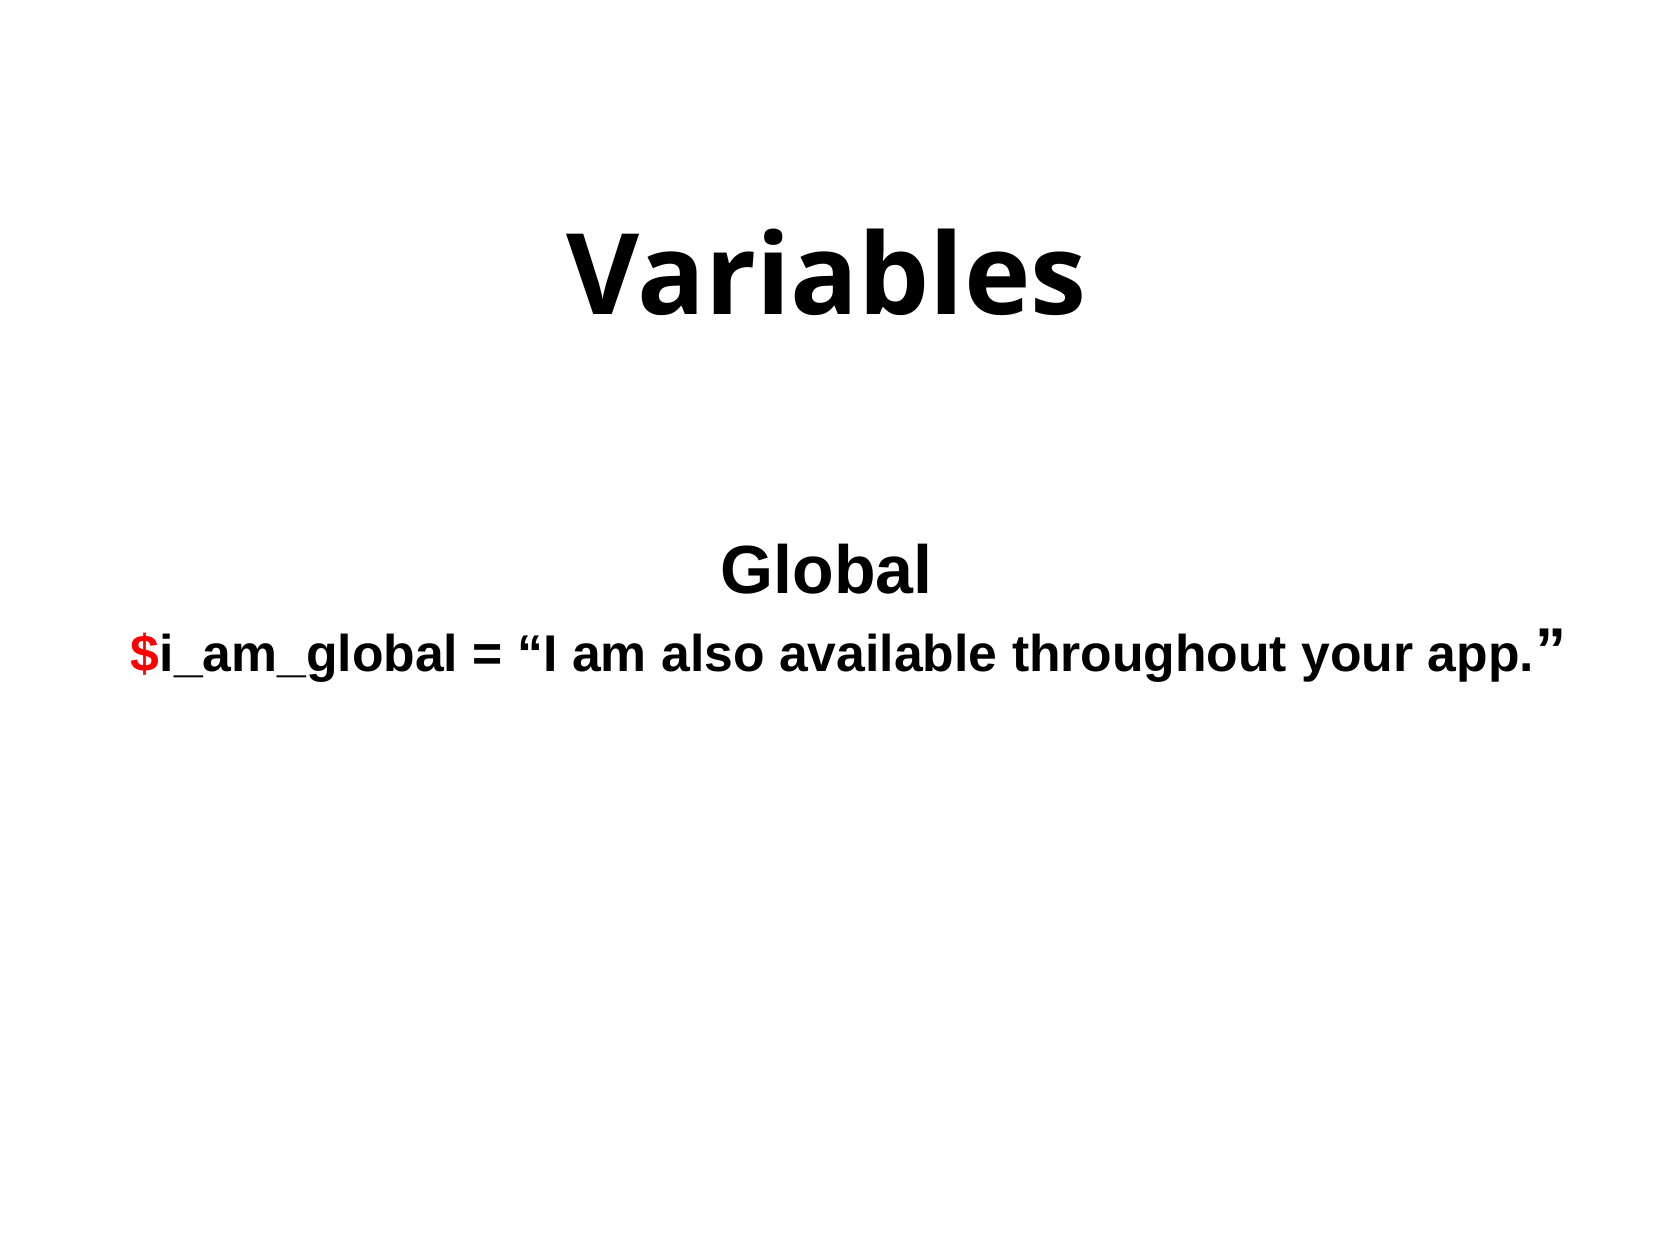

# Variables
Global
$i_am_global = “I am also available throughout your app.”